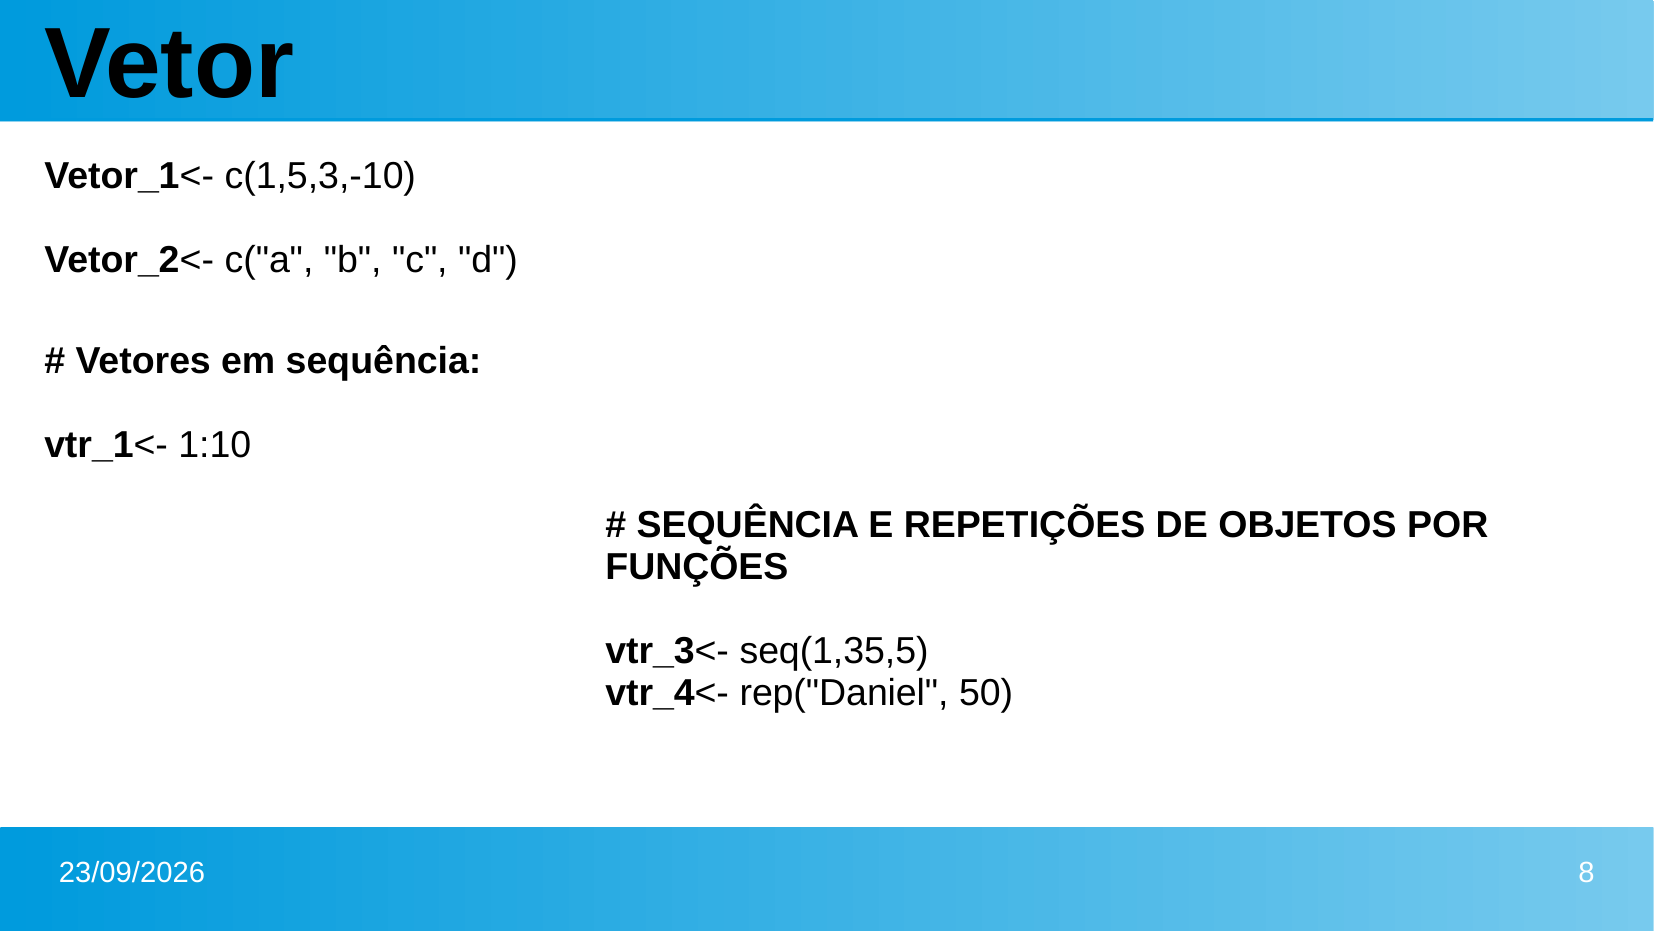

Vetor
Vetor_1<- c(1,5,3,-10)
Vetor_2<- c("a", "b", "c", "d")
# Vetores em sequência:
vtr_1<- 1:10
# SEQUÊNCIA E REPETIÇÕES DE OBJETOS POR FUNÇÕES
vtr_3<- seq(1,35,5)
vtr_4<- rep("Daniel", 50)
8